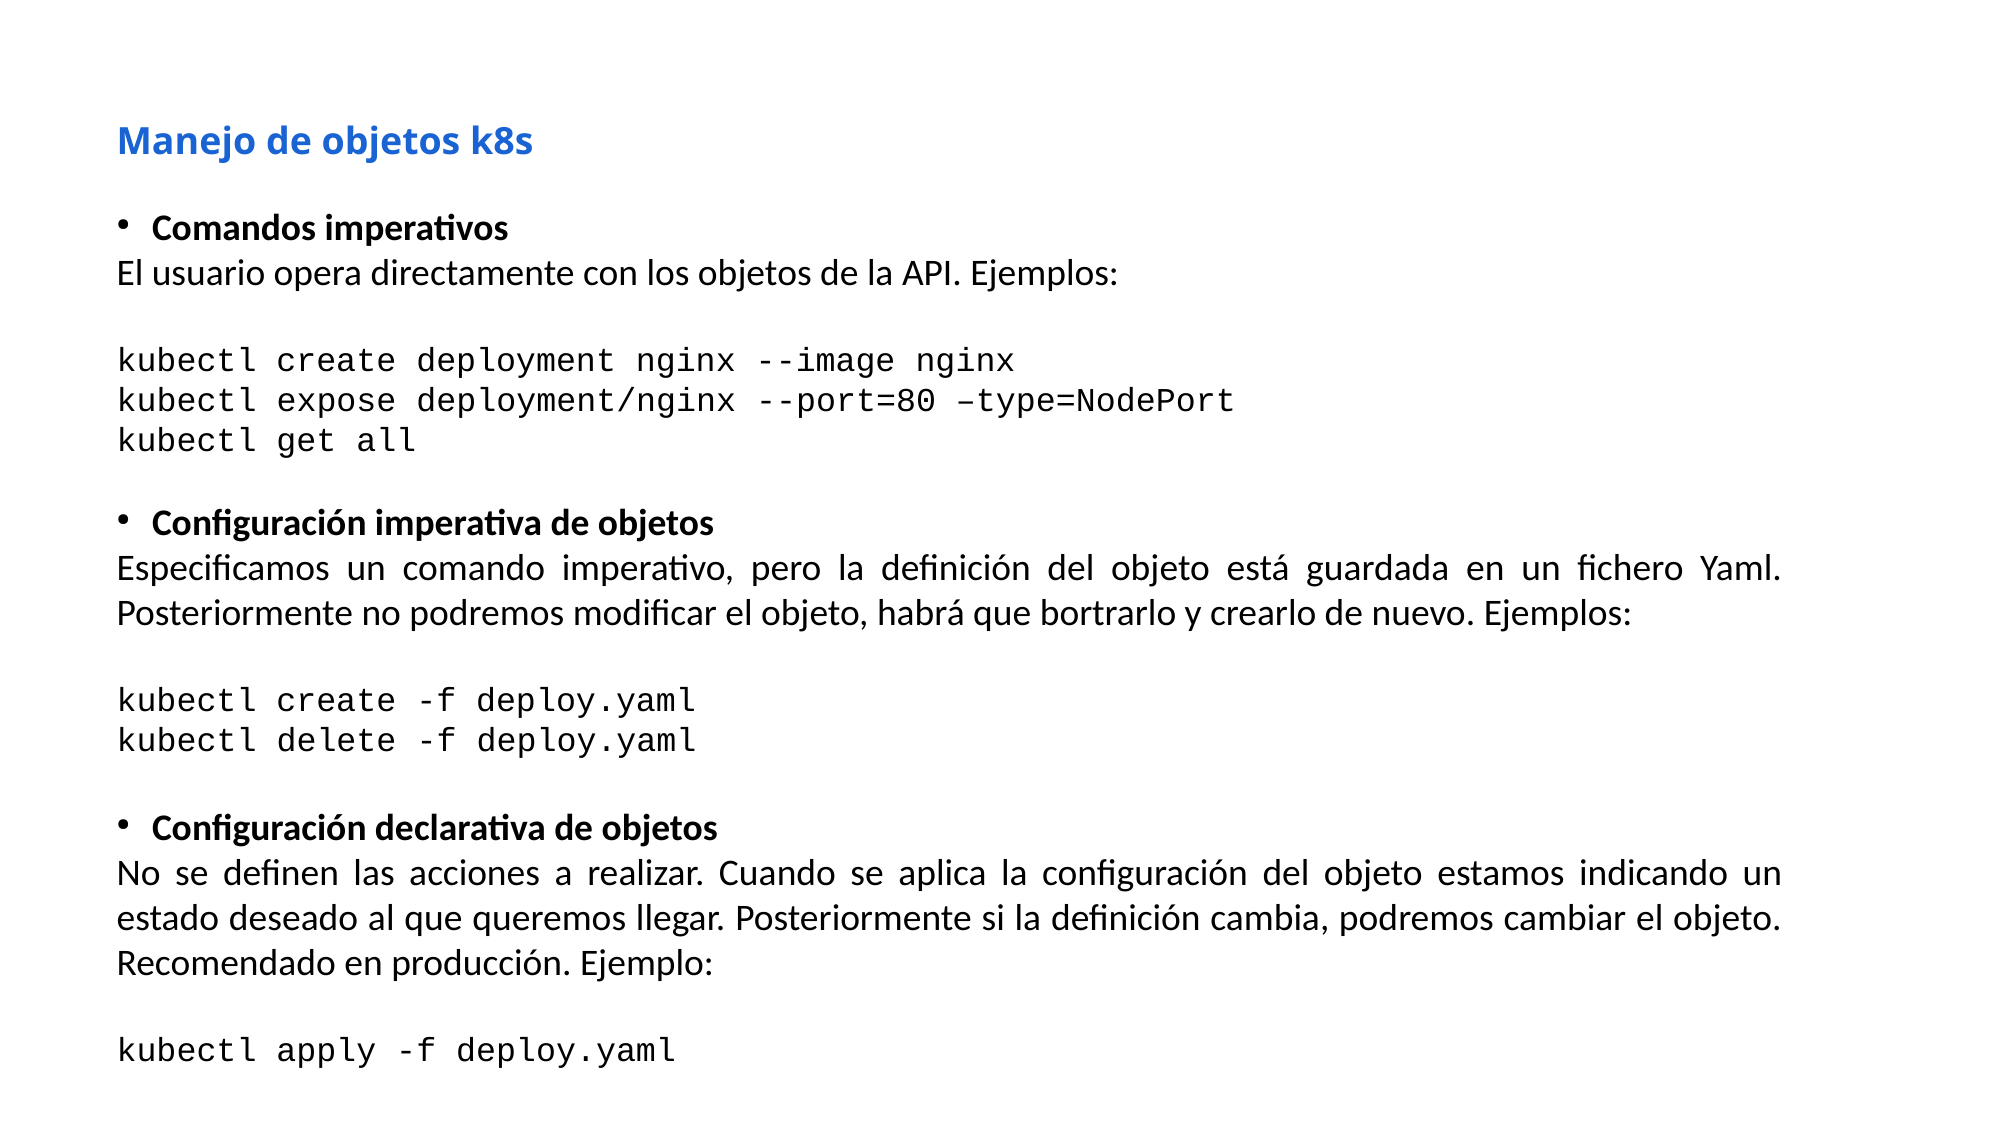

Manejo de objetos k8s
Comandos imperativos
El usuario opera directamente con los objetos de la API. Ejemplos:
kubectl create deployment nginx --image nginx
kubectl expose deployment/nginx --port=80 –type=NodePort
kubectl get all
Configuración imperativa de objetos
Especificamos un comando imperativo, pero la definición del objeto está guardada en un fichero Yaml. Posteriormente no podremos modificar el objeto, habrá que bortrarlo y crearlo de nuevo. Ejemplos:
kubectl create -f deploy.yaml
kubectl delete -f deploy.yaml
Configuración declarativa de objetos
No se definen las acciones a realizar. Cuando se aplica la configuración del objeto estamos indicando un estado deseado al que queremos llegar. Posteriormente si la definición cambia, podremos cambiar el objeto. Recomendado en producción. Ejemplo:
kubectl apply -f deploy.yaml